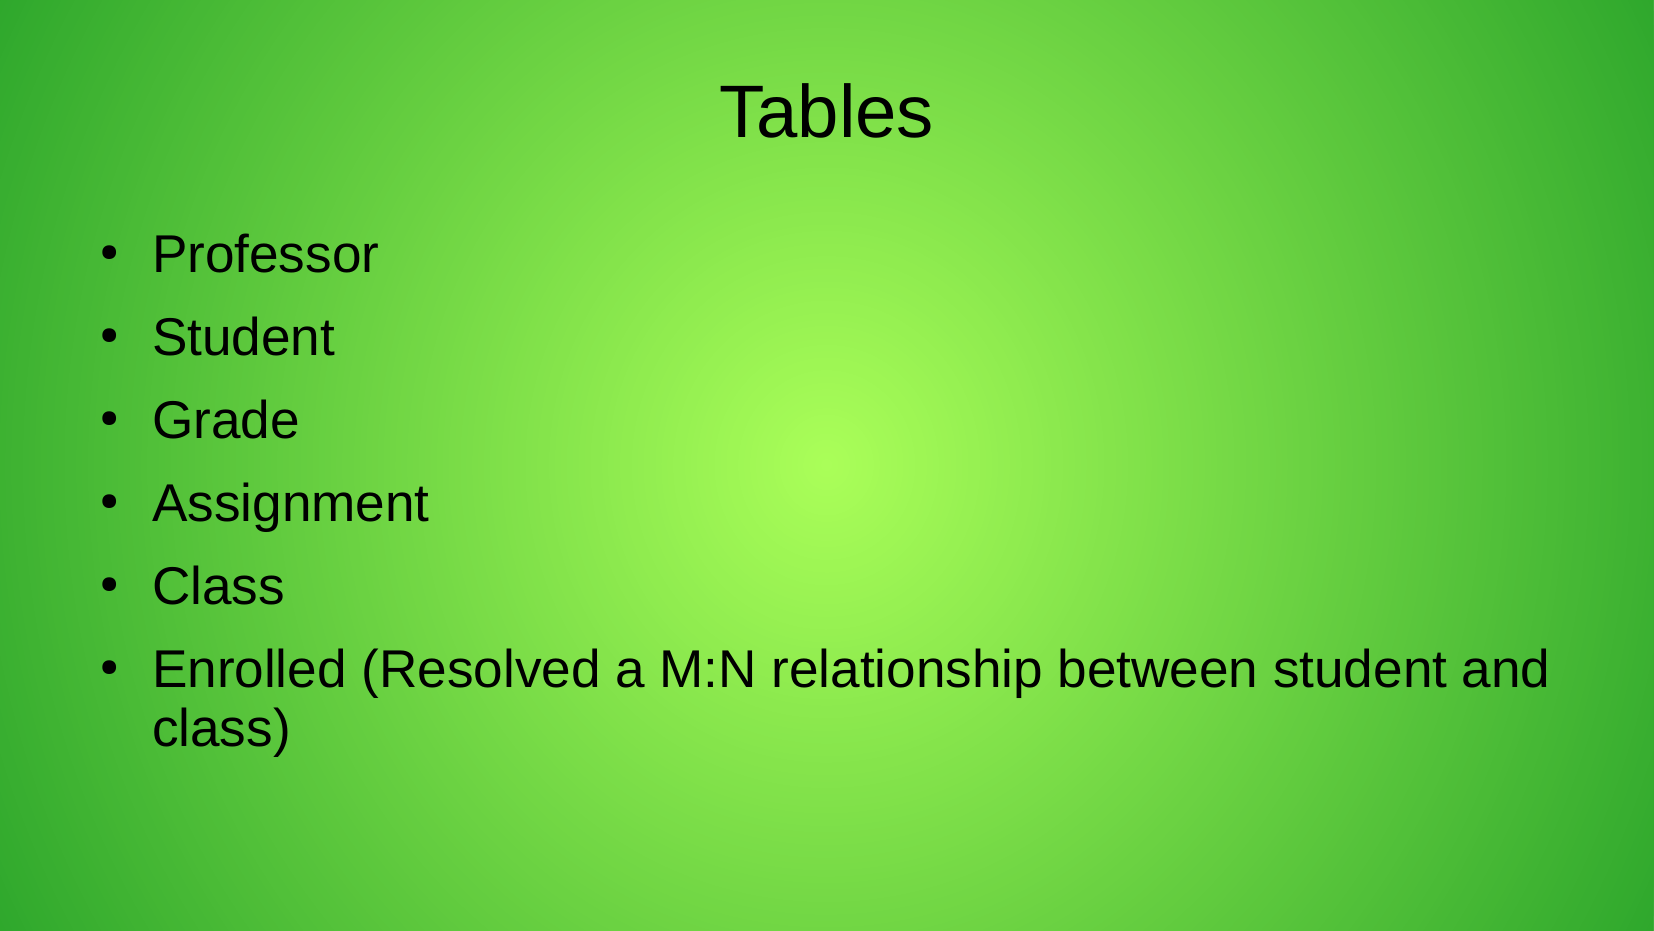

# Tables
Professor
Student
Grade
Assignment
Class
Enrolled (Resolved a M:N relationship between student and class)